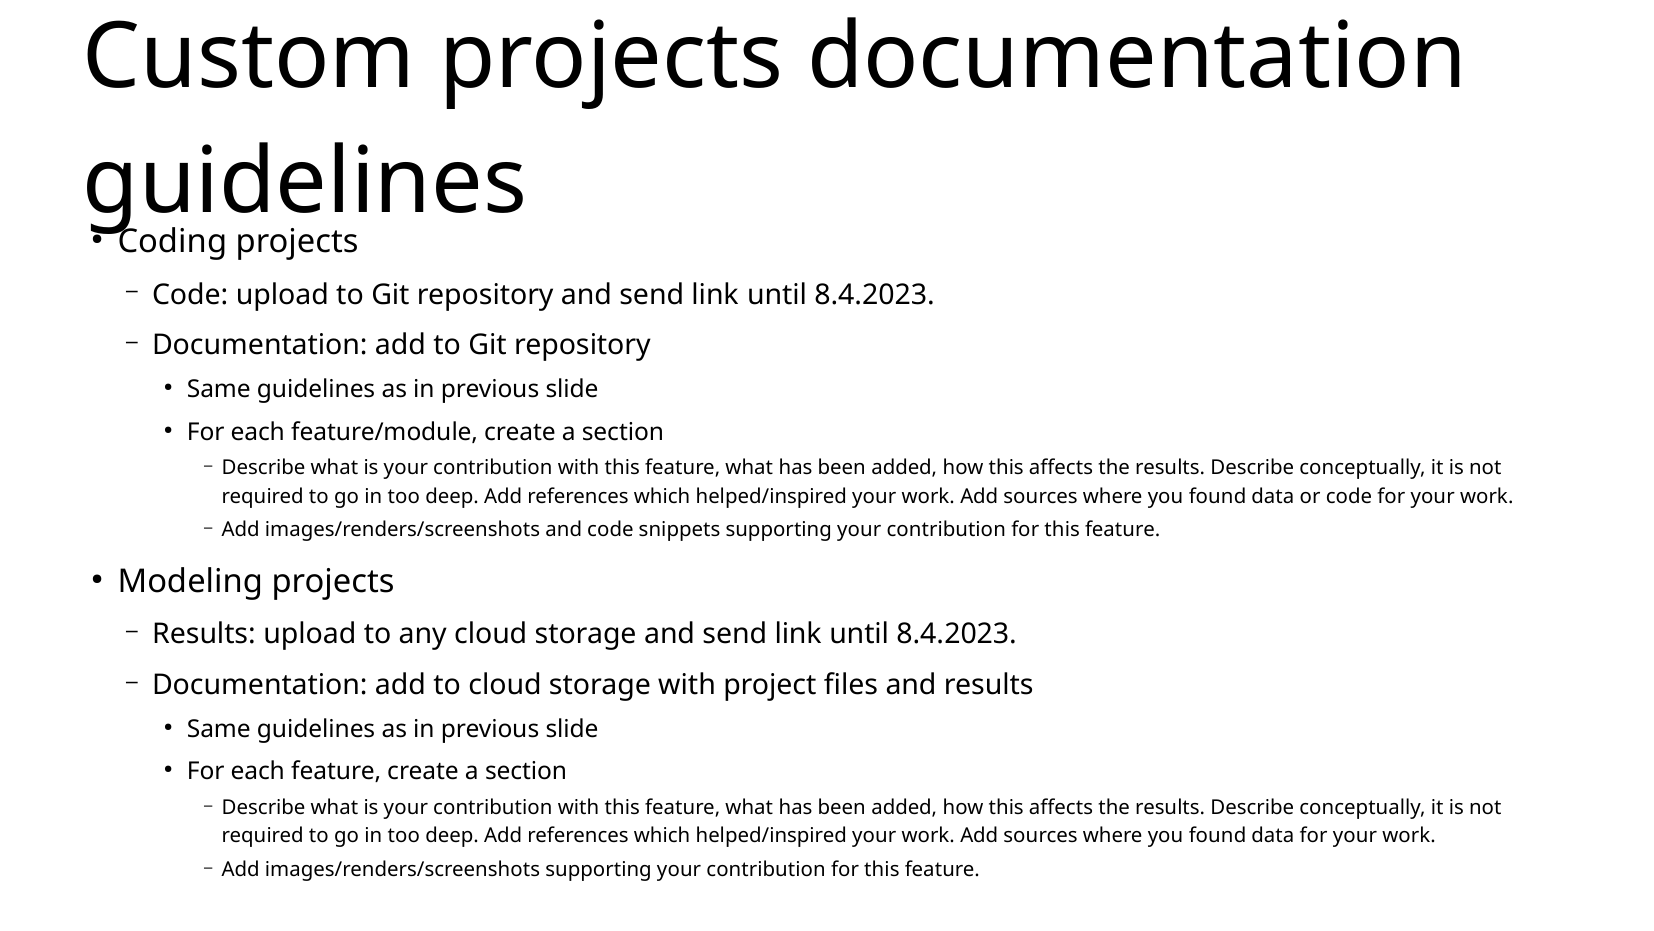

# Custom projects documentation guidelines
Coding projects
Code: upload to Git repository and send link until 8.4.2023.
Documentation: add to Git repository
Same guidelines as in previous slide
For each feature/module, create a section
Describe what is your contribution with this feature, what has been added, how this affects the results. Describe conceptually, it is not required to go in too deep. Add references which helped/inspired your work. Add sources where you found data or code for your work.
Add images/renders/screenshots and code snippets supporting your contribution for this feature.
Modeling projects
Results: upload to any cloud storage and send link until 8.4.2023.
Documentation: add to cloud storage with project files and results
Same guidelines as in previous slide
For each feature, create a section
Describe what is your contribution with this feature, what has been added, how this affects the results. Describe conceptually, it is not required to go in too deep. Add references which helped/inspired your work. Add sources where you found data for your work.
Add images/renders/screenshots supporting your contribution for this feature.